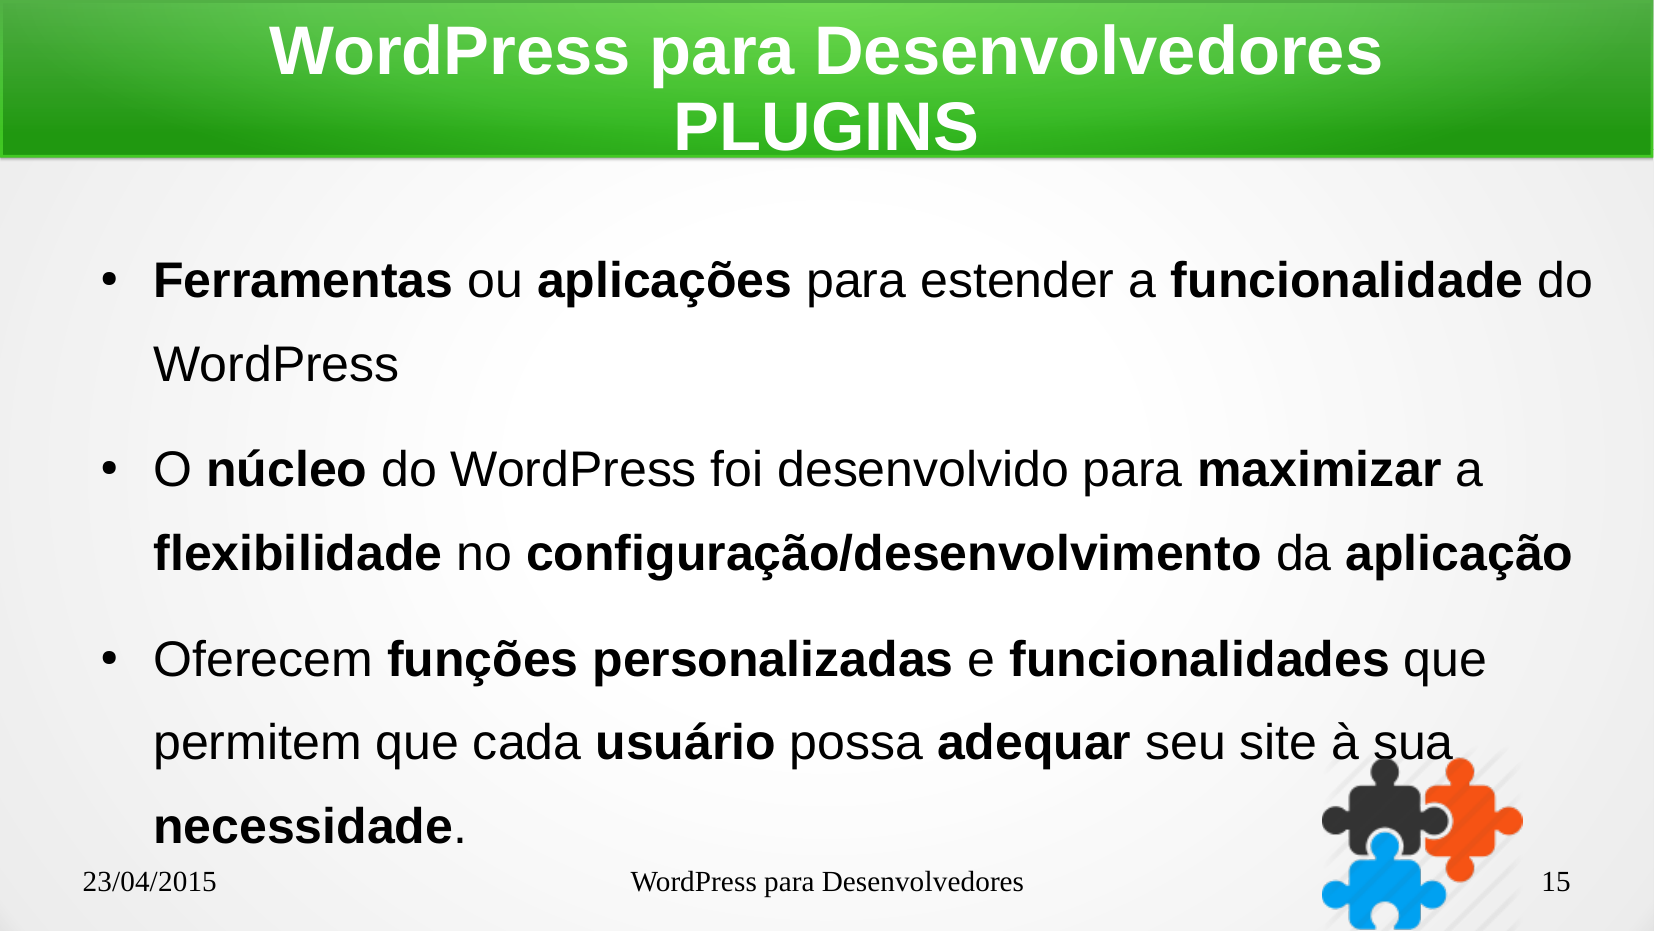

# WordPress para Desenvolvedores PLUGINS
Ferramentas ou aplicações para estender a funcionalidade do WordPress
O núcleo do WordPress foi desenvolvido para maximizar a flexibilidade no configuração/desenvolvimento da aplicação
Oferecem funções personalizadas e funcionalidades que permitem que cada usuário possa adequar seu site à sua necessidade.
23/04/2015
WordPress para Desenvolvedores
15